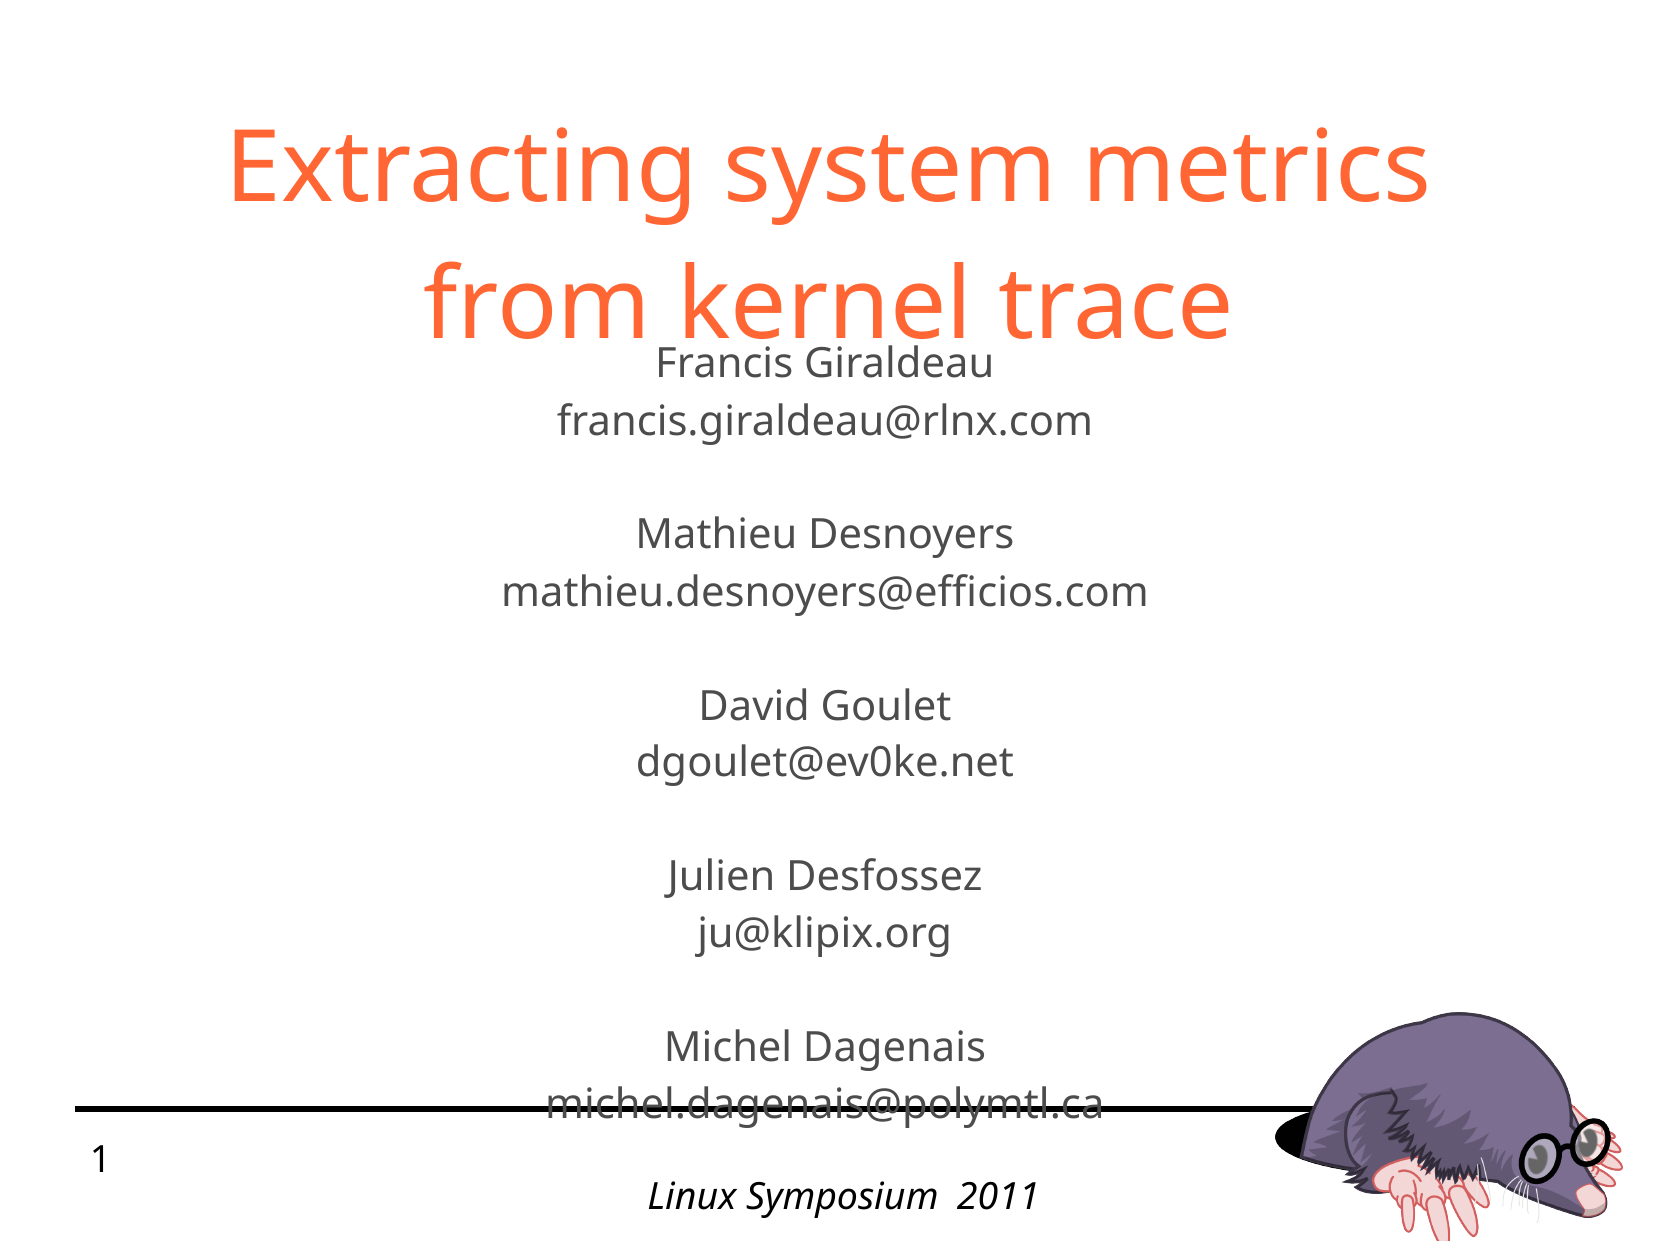

# Extracting system metrics from kernel trace
Francis Giraldeau
francis.giraldeau@rlnx.com
Mathieu Desnoyers
mathieu.desnoyers@efficios.com
David Goulet
dgoulet@ev0ke.net
Julien Desfossez
ju@klipix.org
Michel Dagenais
michel.dagenais@polymtl.ca
Linux Symposium	 2011